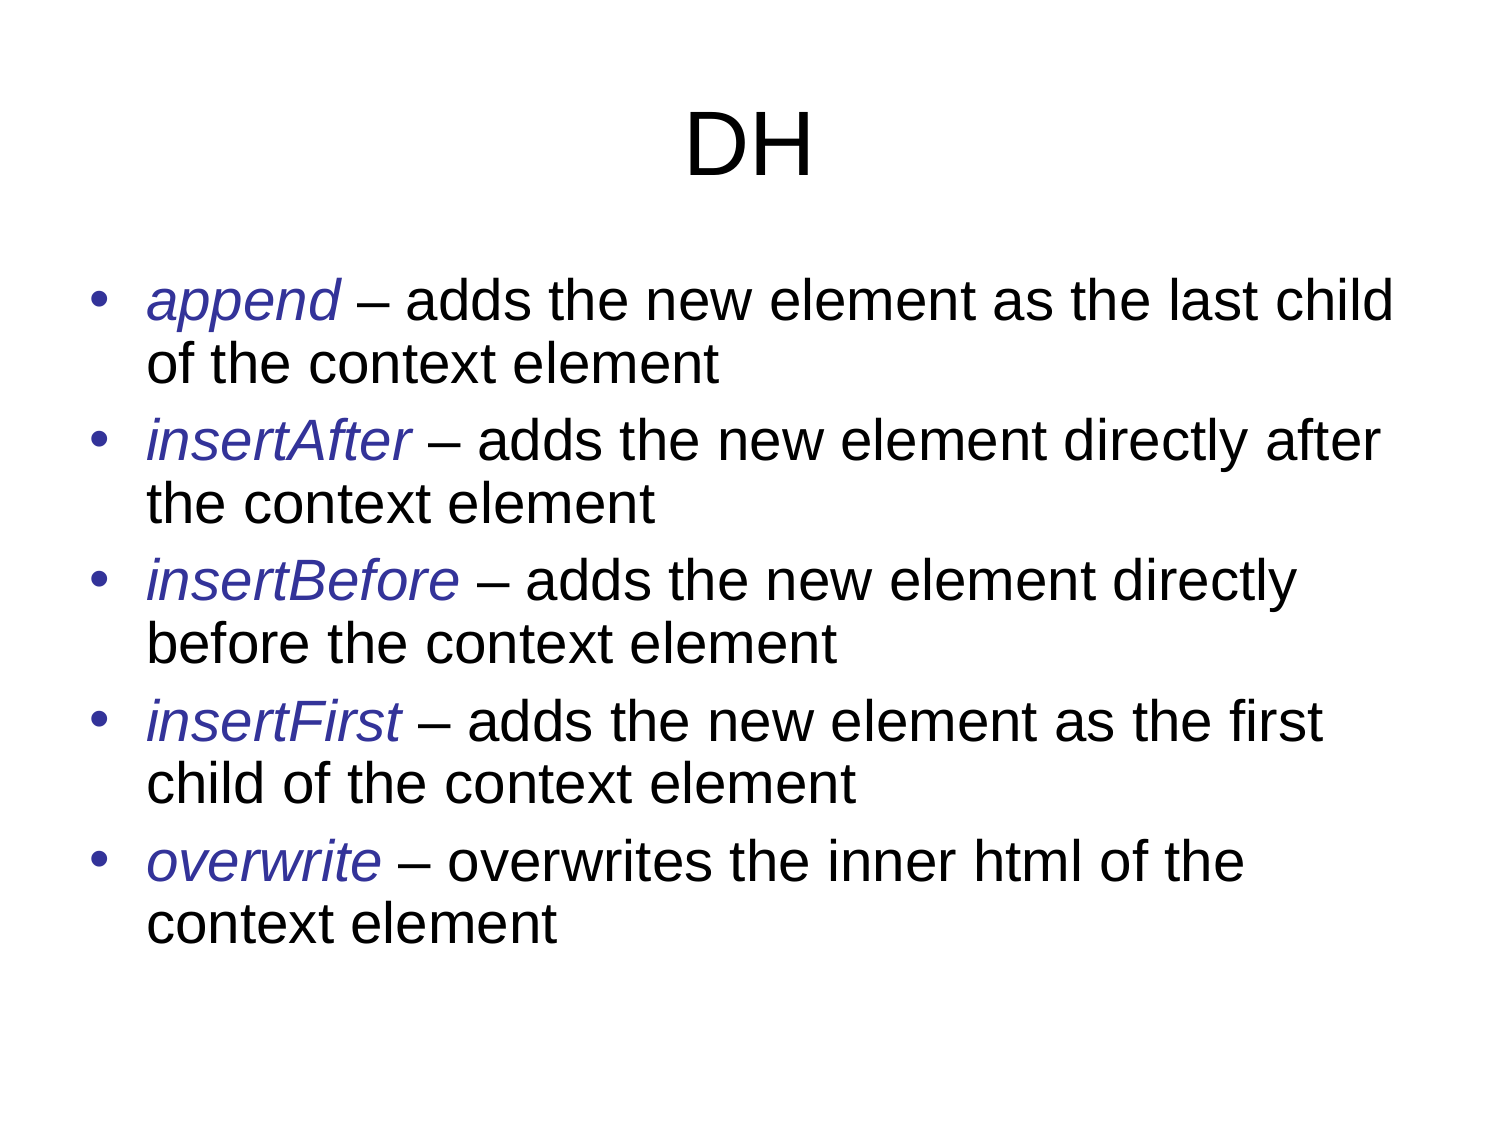

# DH
append – adds the new element as the last child of the context element
insertAfter – adds the new element directly after the context element
insertBefore – adds the new element directly before the context element
insertFirst – adds the new element as the first child of the context element
overwrite – overwrites the inner html of the context element